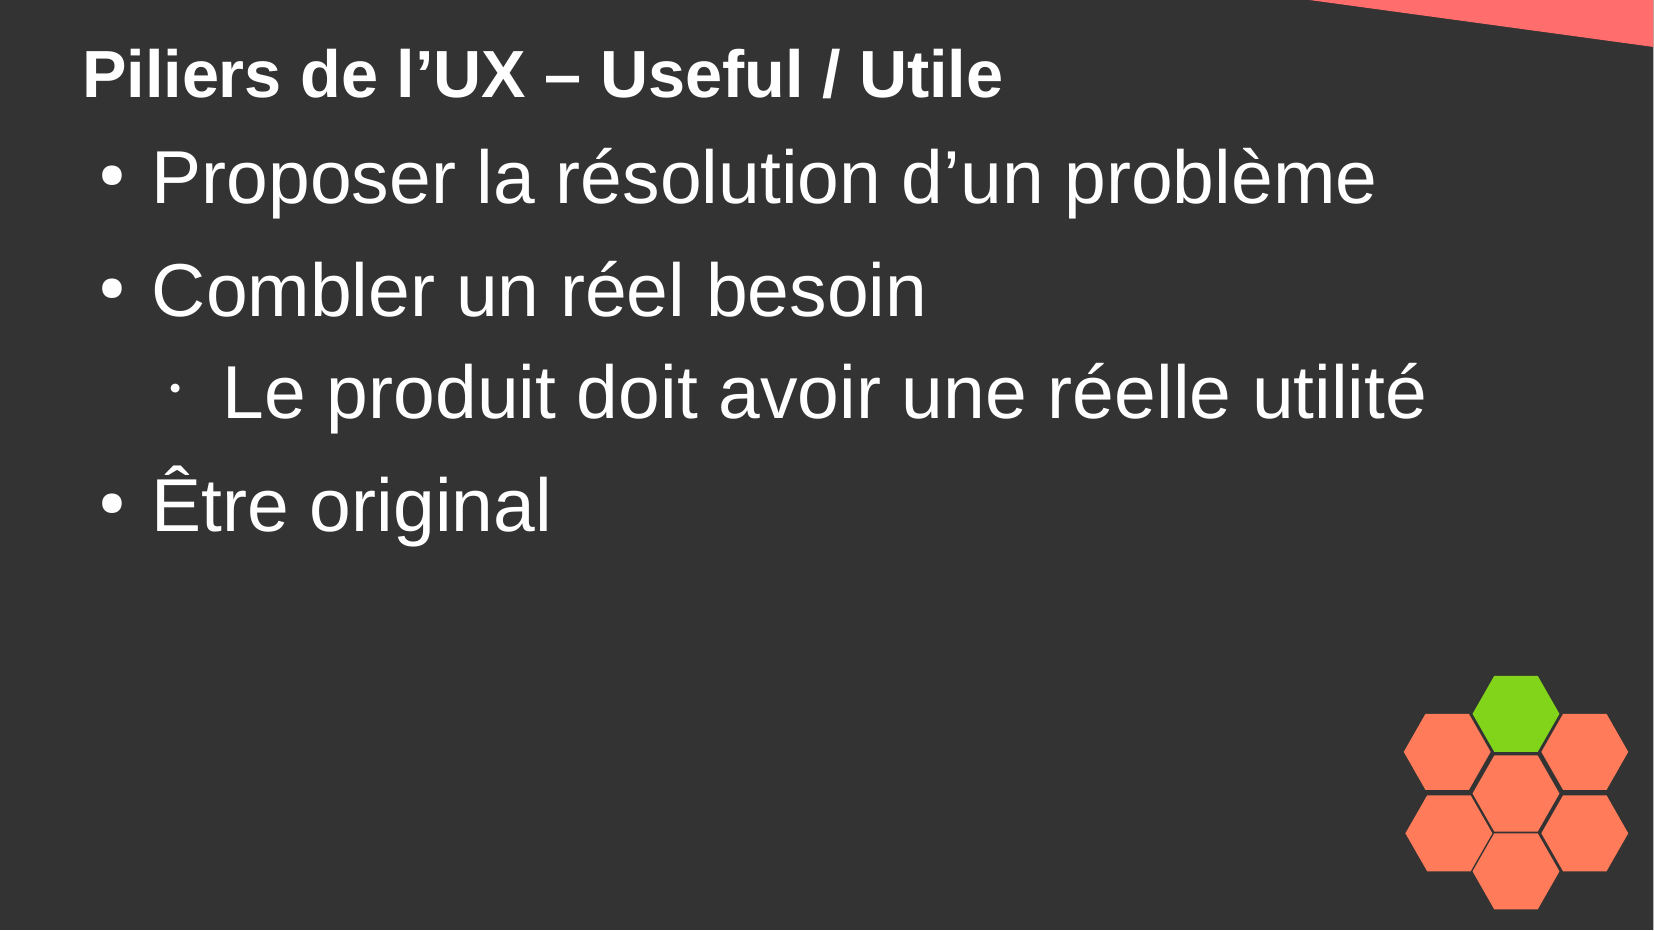

# Piliers de l’UX – Useful / Utile
Proposer la résolution d’un problème
Combler un réel besoin
Le produit doit avoir une réelle utilité
Être original